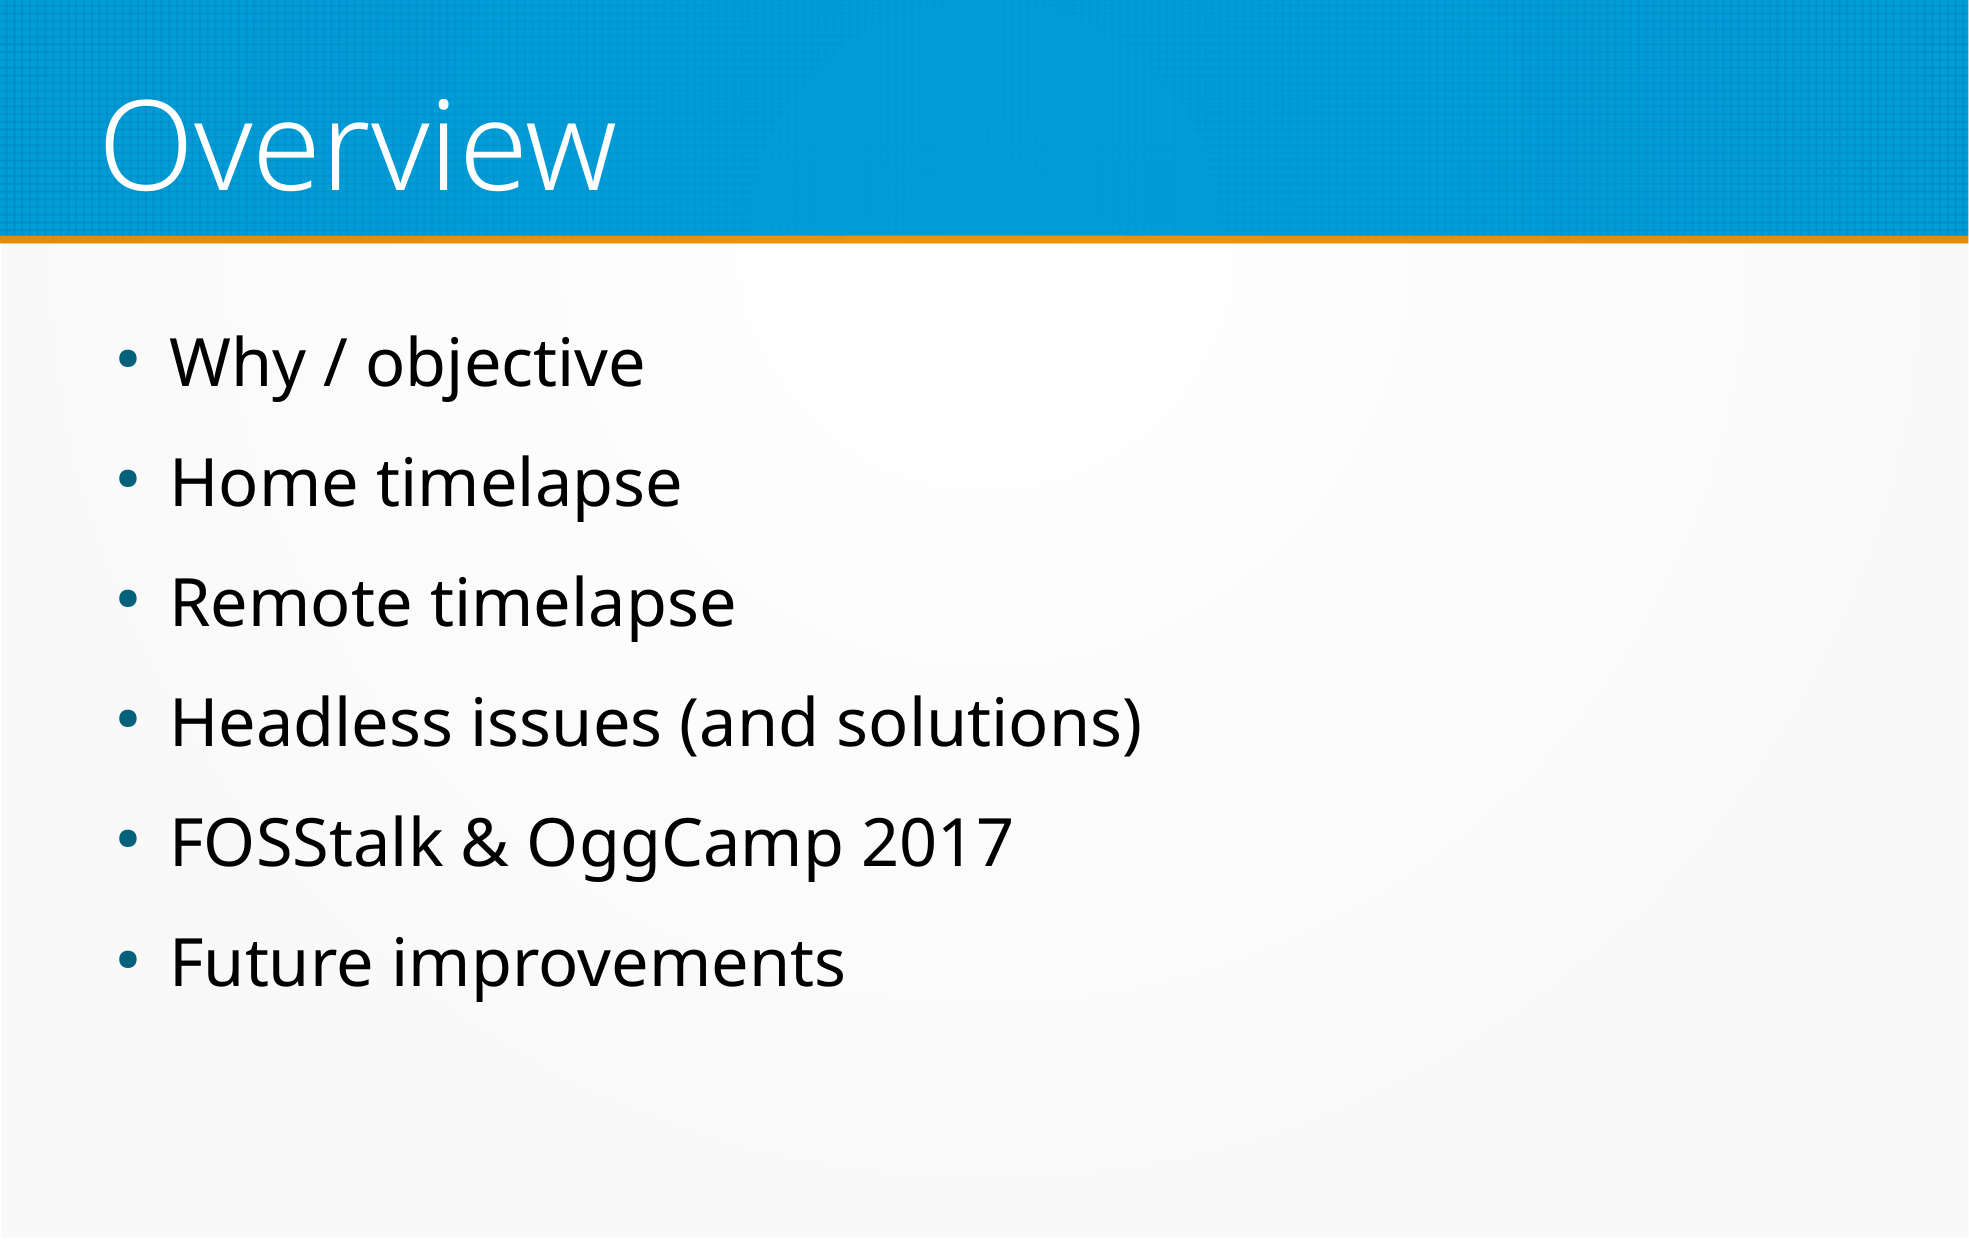

# Overview
Why / objective
Home timelapse
Remote timelapse
Headless issues (and solutions)
FOSStalk & OggCamp 2017
Future improvements